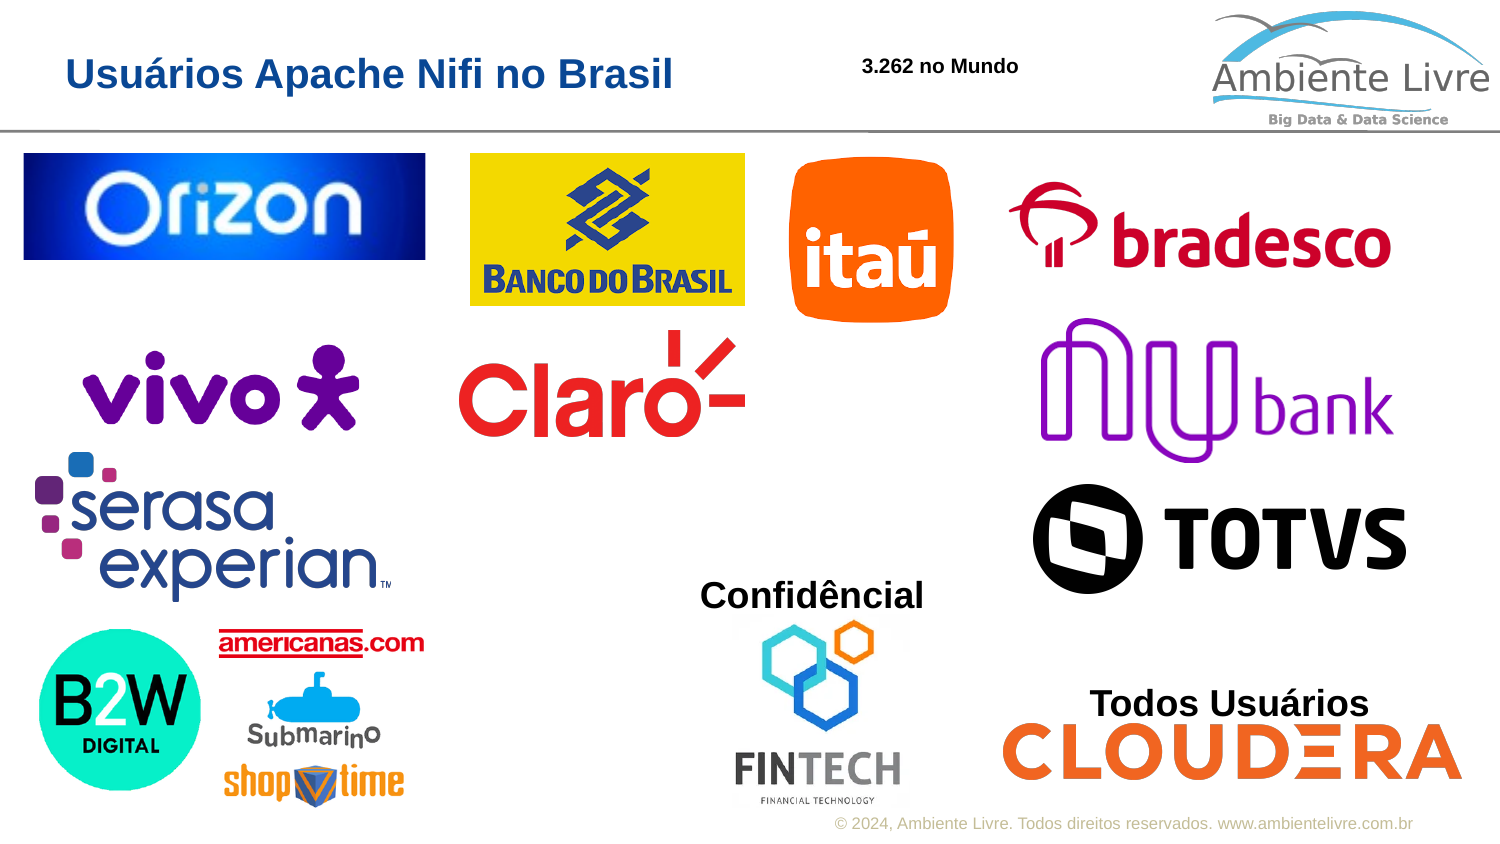

# Usuários Apache Nifi no Brasil
3.262 no Mundo
Confidêncial
Todos Usuários